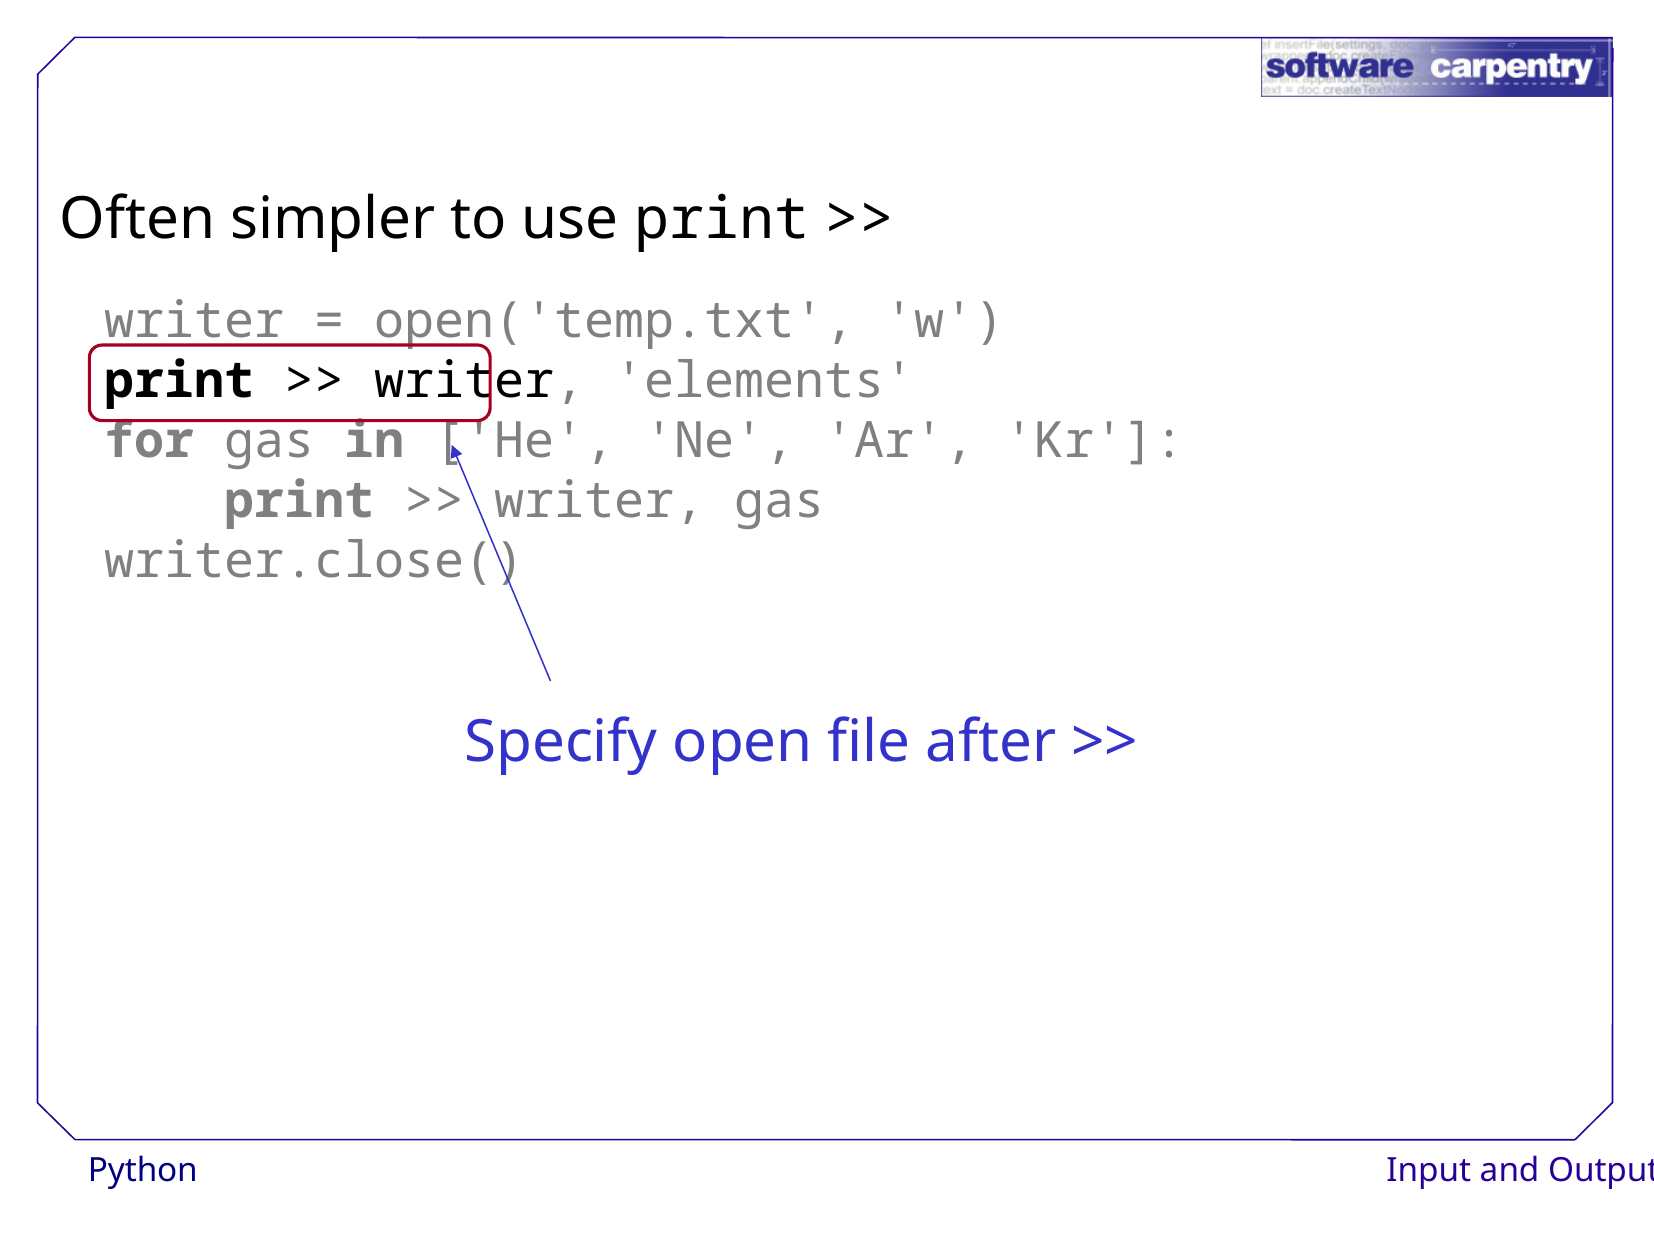

Often simpler to use print >>
writer = open('temp.txt', 'w')
print >> writer, 'elements'
for gas in ['He', 'Ne', 'Ar', 'Kr']:
 print >> writer, gas
writer.close()
Specify open file after >>